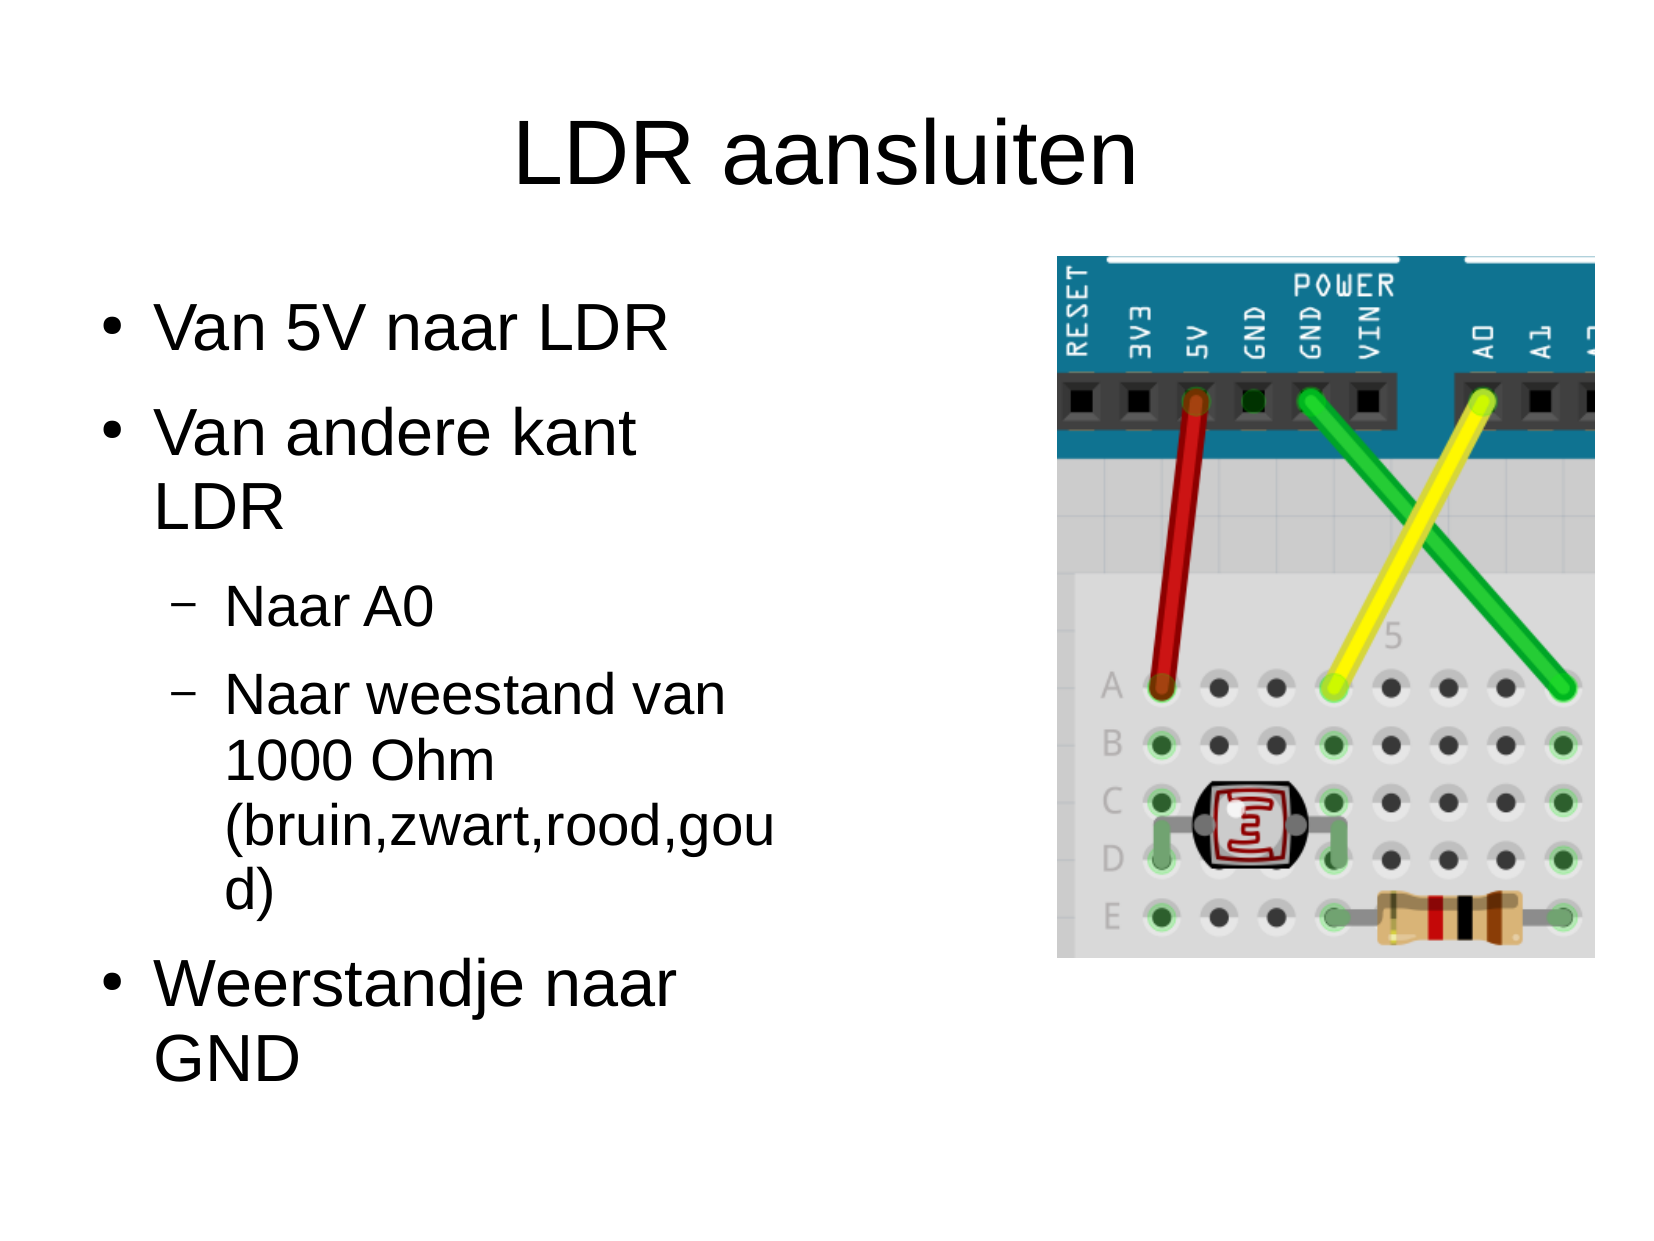

# LDR aansluiten
Van 5V naar LDR
Van andere kant LDR
Naar A0
Naar weestand van 1000 Ohm (bruin,zwart,rood,goud)
Weerstandje naar GND